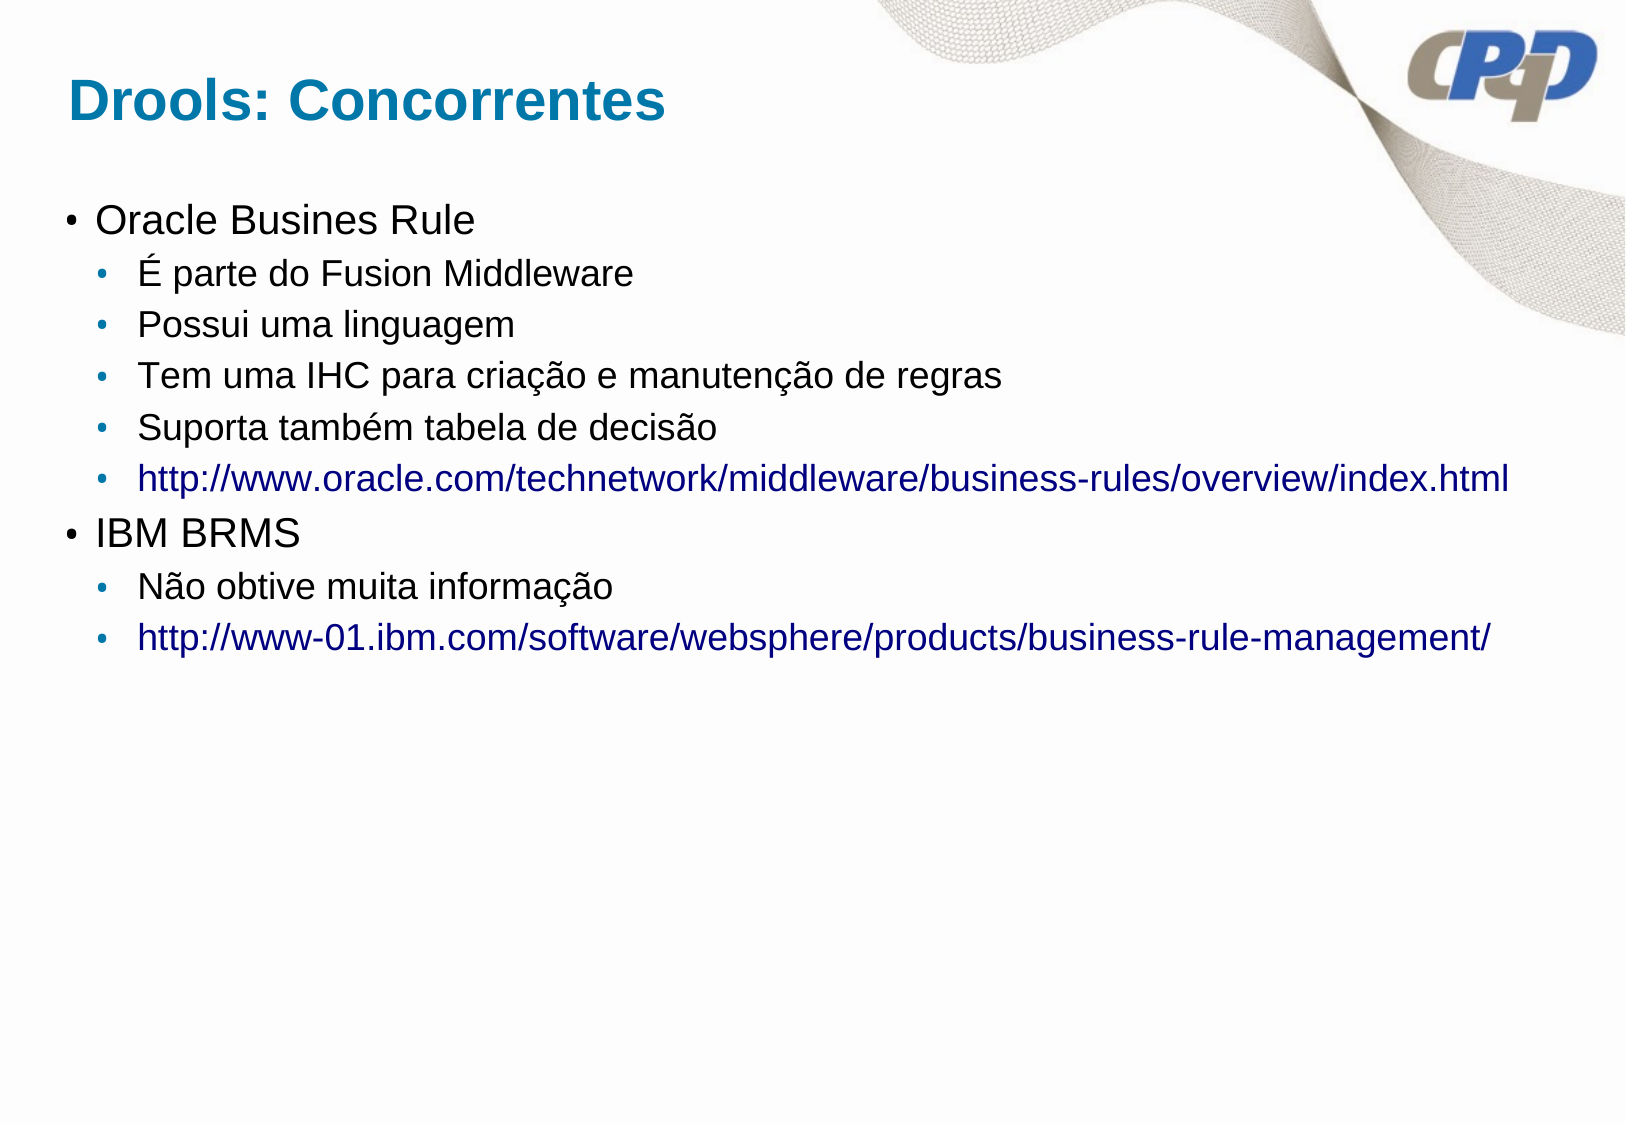

# Drools: Concorrentes
Oracle Busines Rule
É parte do Fusion Middleware
Possui uma linguagem
Tem uma IHC para criação e manutenção de regras
Suporta também tabela de decisão
http://www.oracle.com/technetwork/middleware/business-rules/overview/index.html
IBM BRMS
Não obtive muita informação
http://www-01.ibm.com/software/websphere/products/business-rule-management/